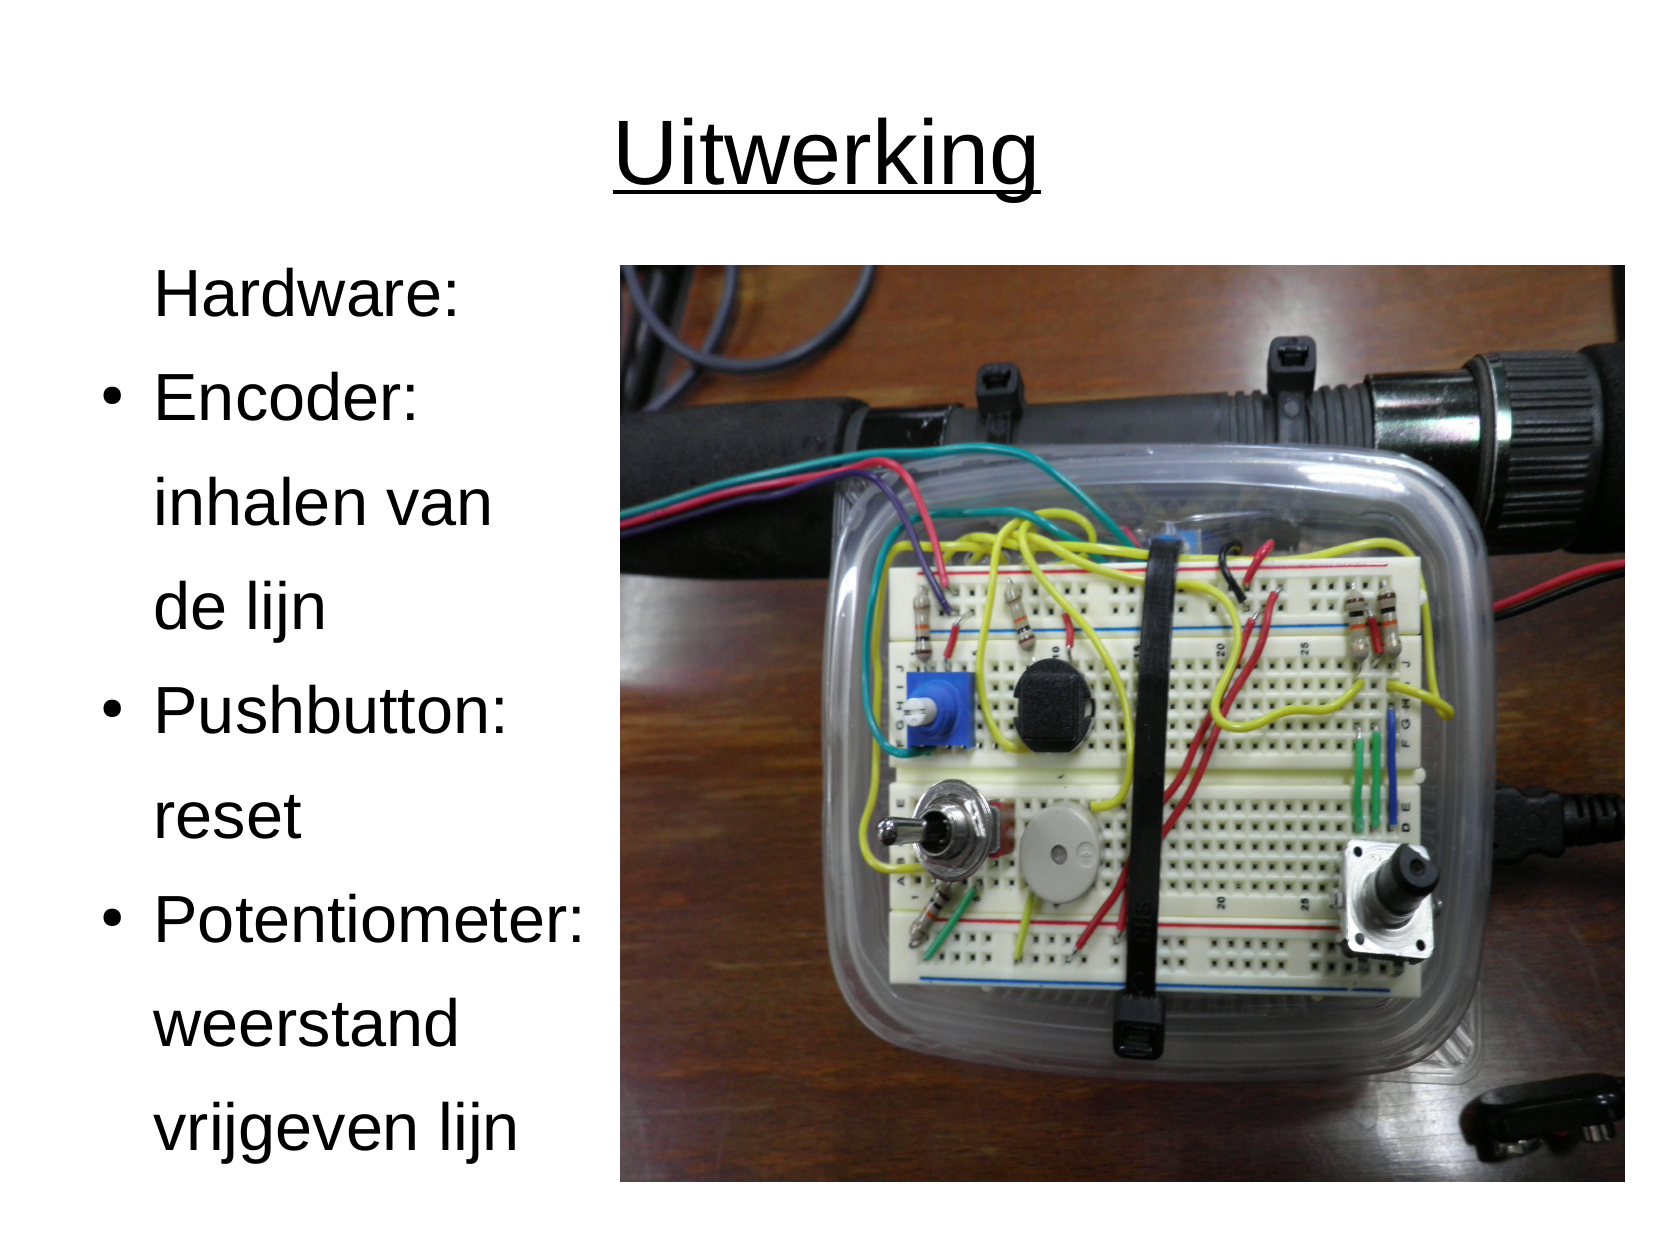

# Uitwerking
Hardware:
Encoder:
inhalen van
de lijn
Pushbutton:
reset
Potentiometer:
weerstand
vrijgeven lijn